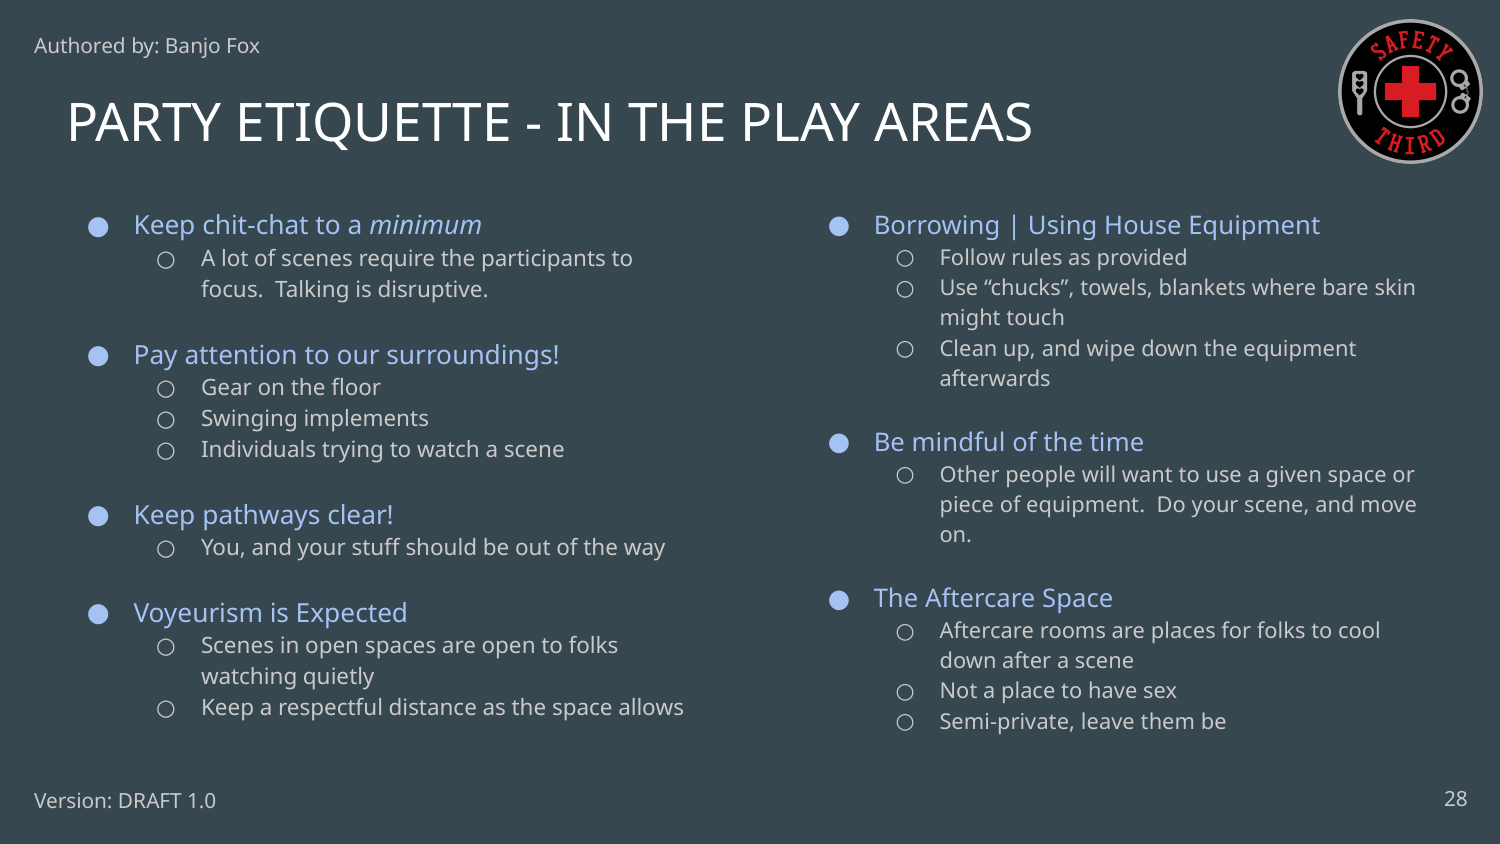

# PARTY ETIQUETTE - IN THE PLAY AREAS
Keep chit-chat to a minimum
A lot of scenes require the participants to focus. Talking is disruptive.
Pay attention to our surroundings!
Gear on the floor
Swinging implements
Individuals trying to watch a scene
Keep pathways clear!
You, and your stuff should be out of the way
Voyeurism is Expected
Scenes in open spaces are open to folks watching quietly
Keep a respectful distance as the space allows
Borrowing | Using House Equipment
Follow rules as provided
Use “chucks”, towels, blankets where bare skin might touch
Clean up, and wipe down the equipment afterwards
Be mindful of the time
Other people will want to use a given space or piece of equipment. Do your scene, and move on.
The Aftercare Space
Aftercare rooms are places for folks to cool down after a scene
Not a place to have sex
Semi-private, leave them be